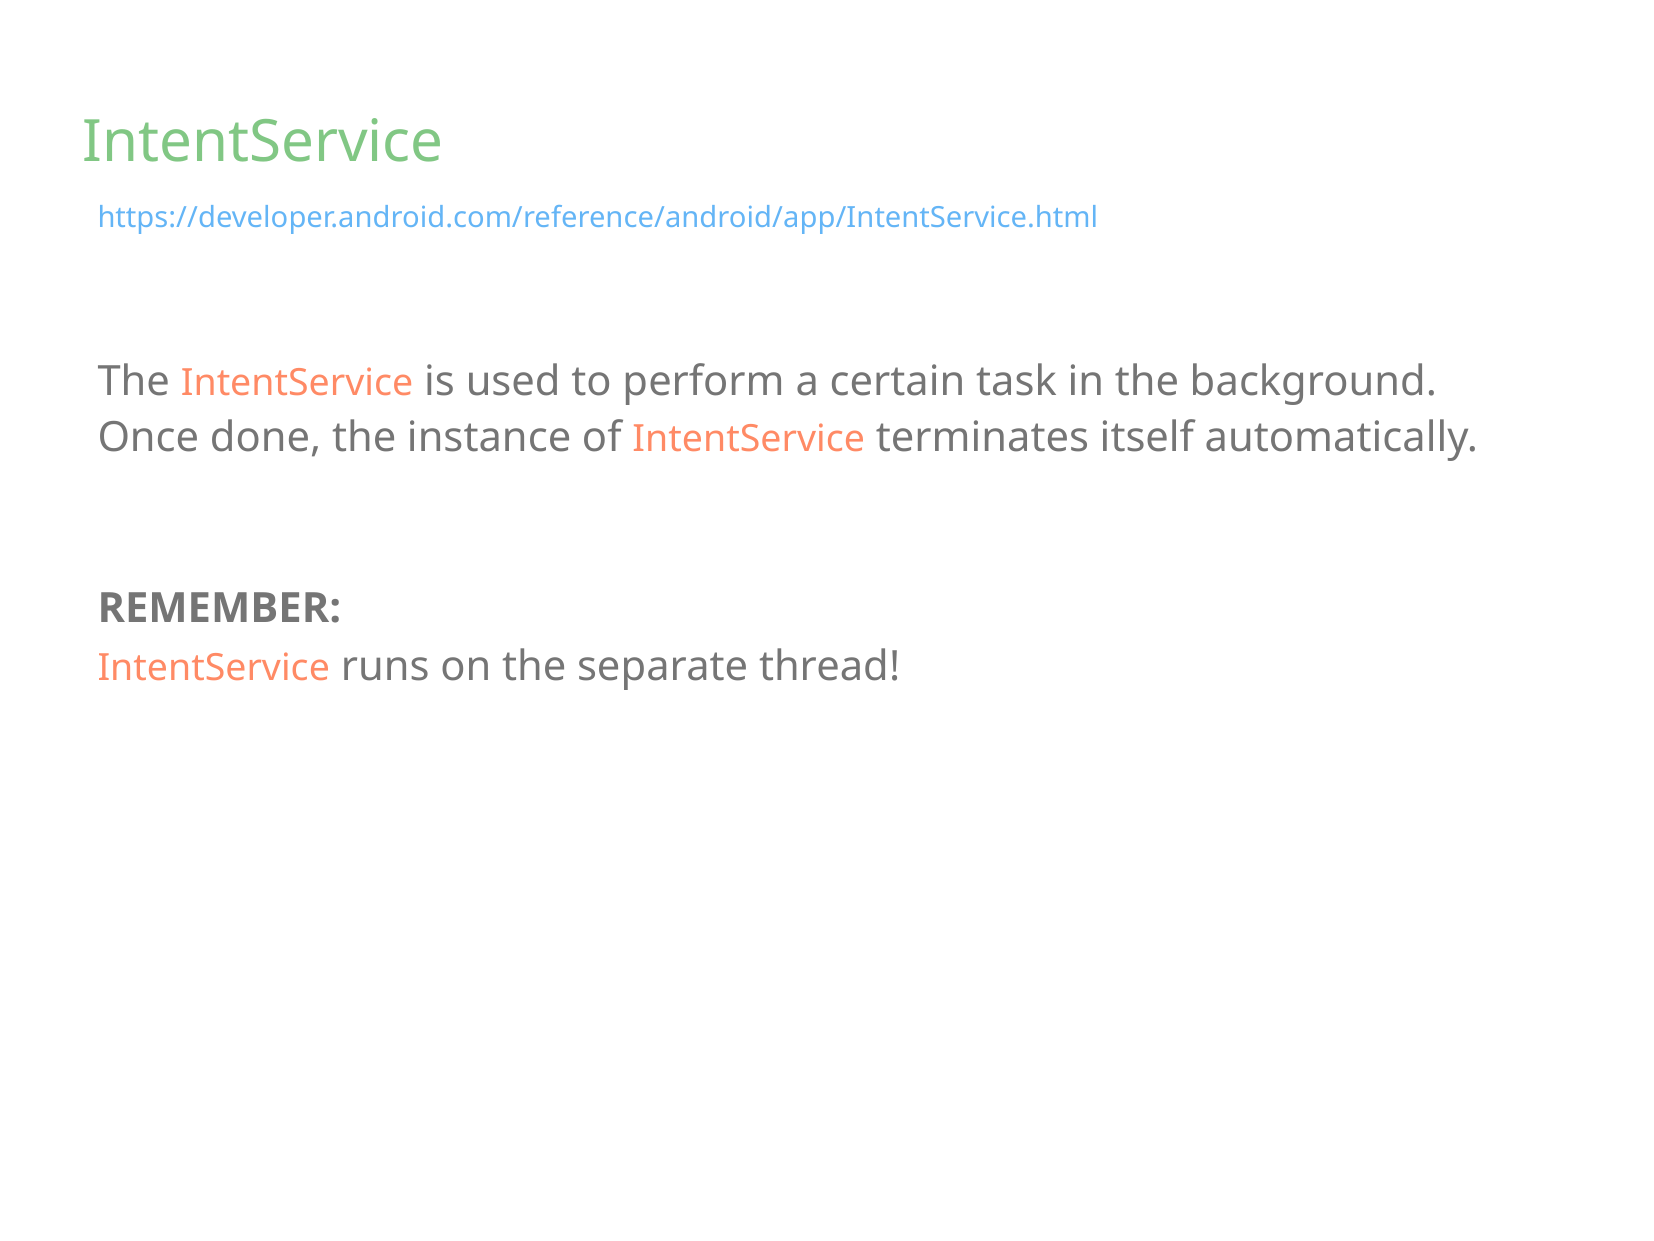

# IntentService
https://developer.android.com/reference/android/app/IntentService.html
The IntentService is used to perform a certain task in the background.
Once done, the instance of IntentService terminates itself automatically.
REMEMBER:
IntentService runs on the separate thread!